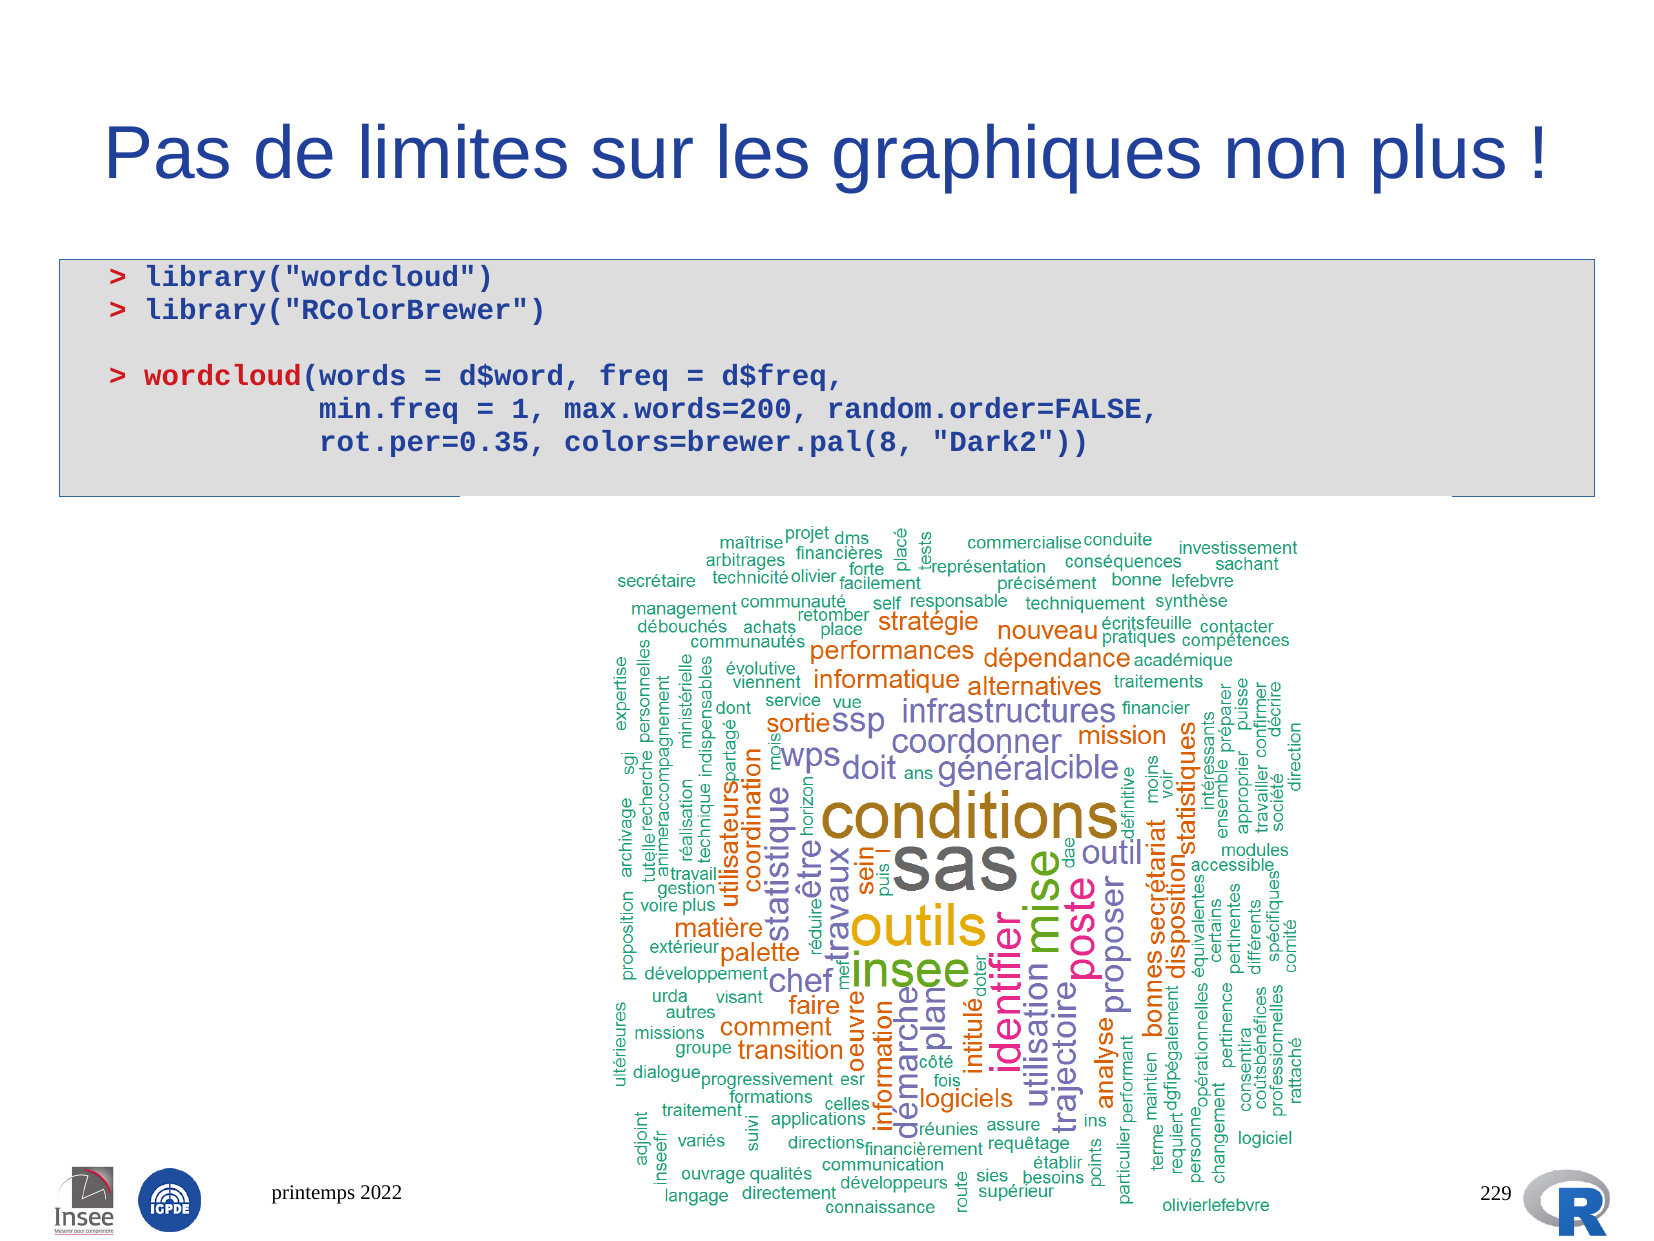

# Pas de limites sur les graphiques non plus !
> library("wordcloud")
> library("RColorBrewer")
> wordcloud(words = d$word, freq = d$freq,
 min.freq = 1, max.words=200, random.order=FALSE,
 rot.per=0.35, colors=brewer.pal(8, "Dark2"))
printemps 2022
229